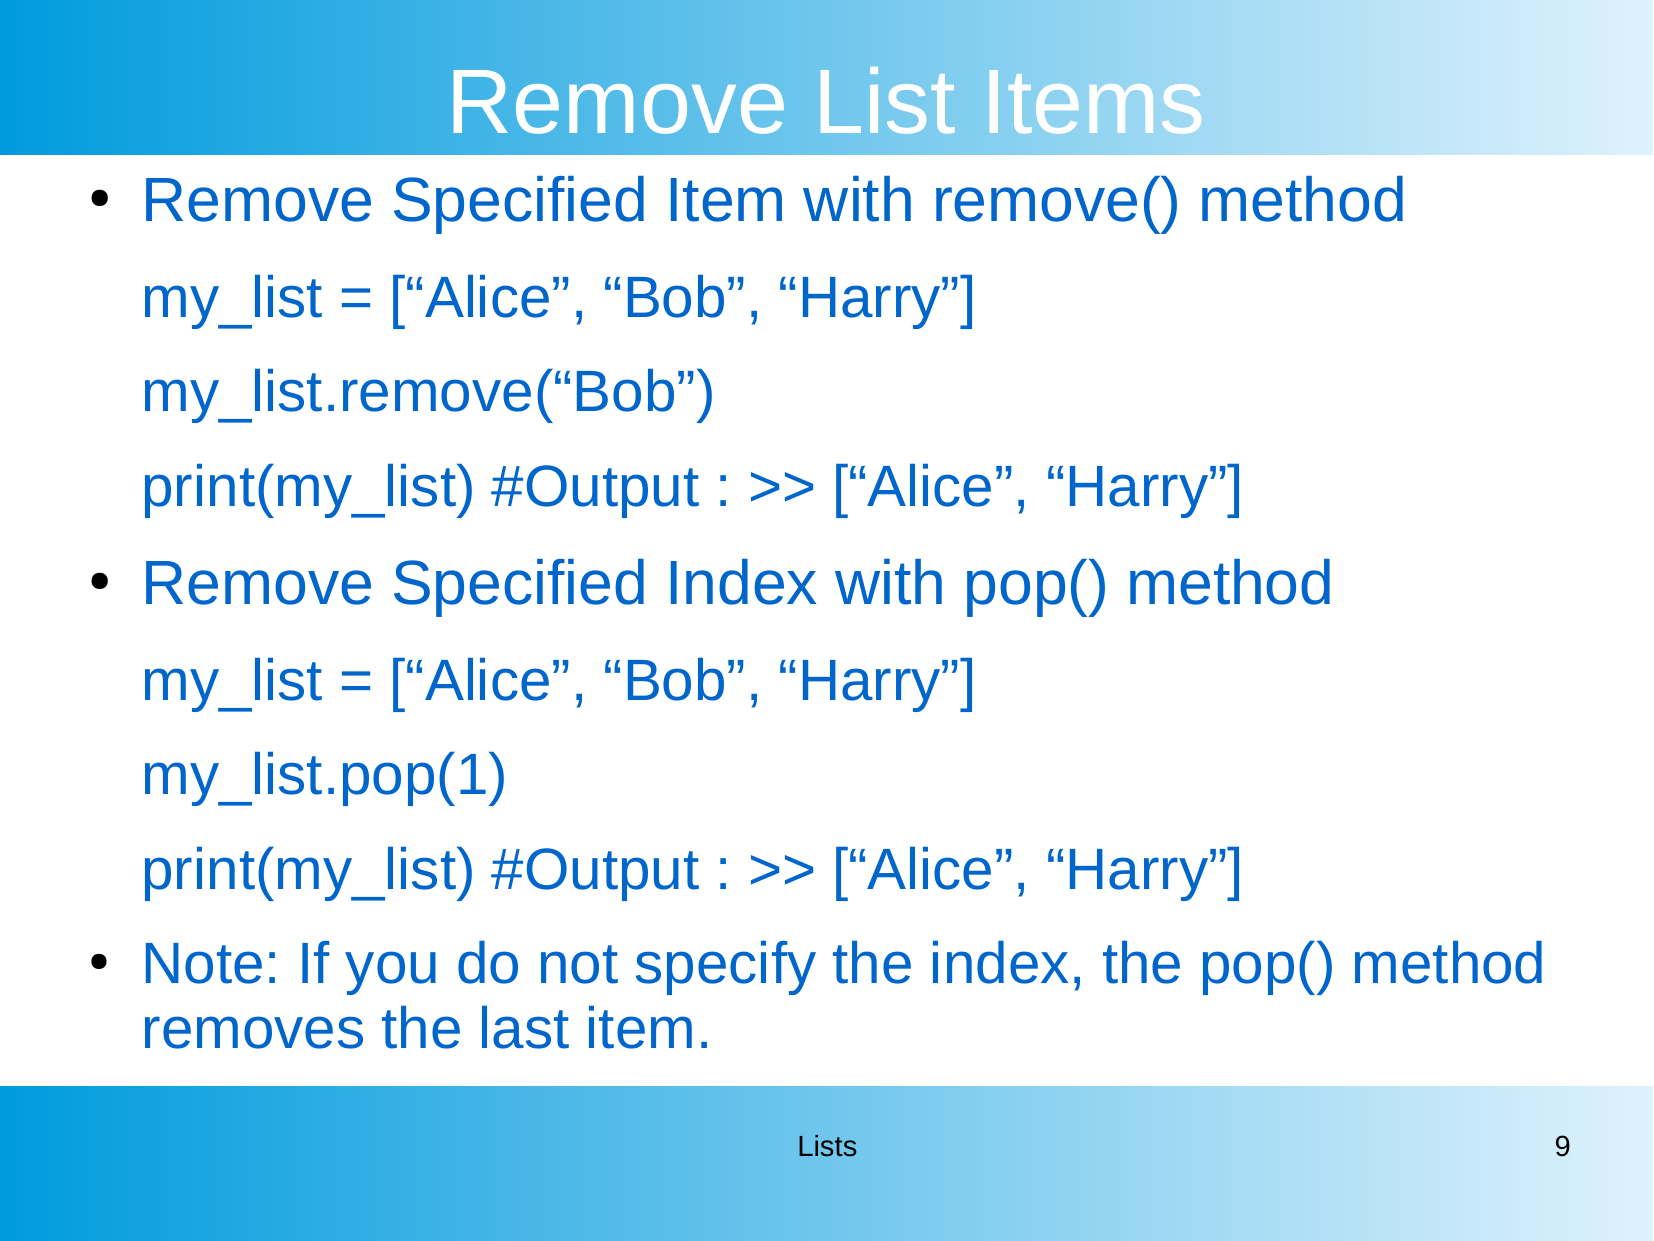

# Remove List Items
Remove Specified Item with remove() method
my_list = [“Alice”, “Bob”, “Harry”]
my_list.remove(“Bob”)
print(my_list) #Output : >> [“Alice”, “Harry”]
Remove Specified Index with pop() method
my_list = [“Alice”, “Bob”, “Harry”]
my_list.pop(1)
print(my_list) #Output : >> [“Alice”, “Harry”]
Note: If you do not specify the index, the pop() method removes the last item.
Lists
9